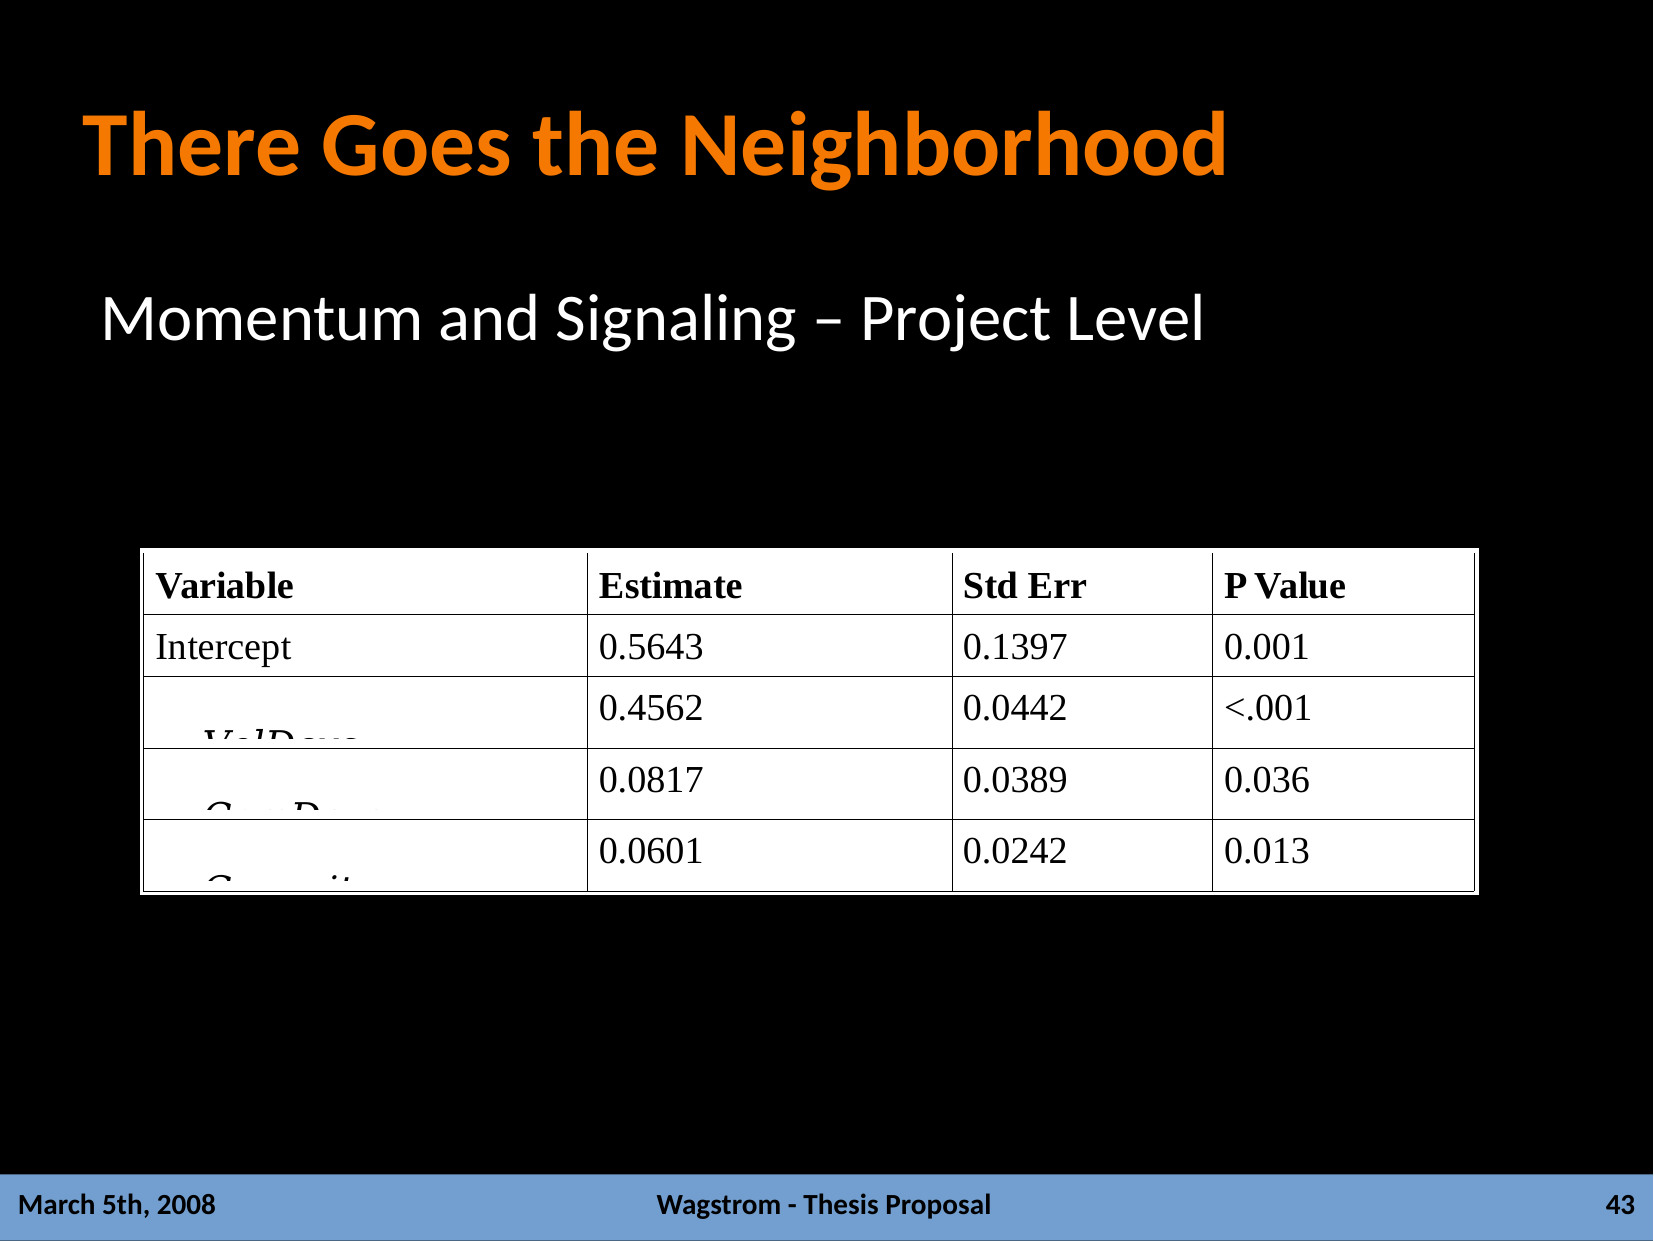

# There Goes the Neighborhood
Momentum and Signaling – Project Level
March 5th, 2008
Wagstrom - Thesis Proposal
43